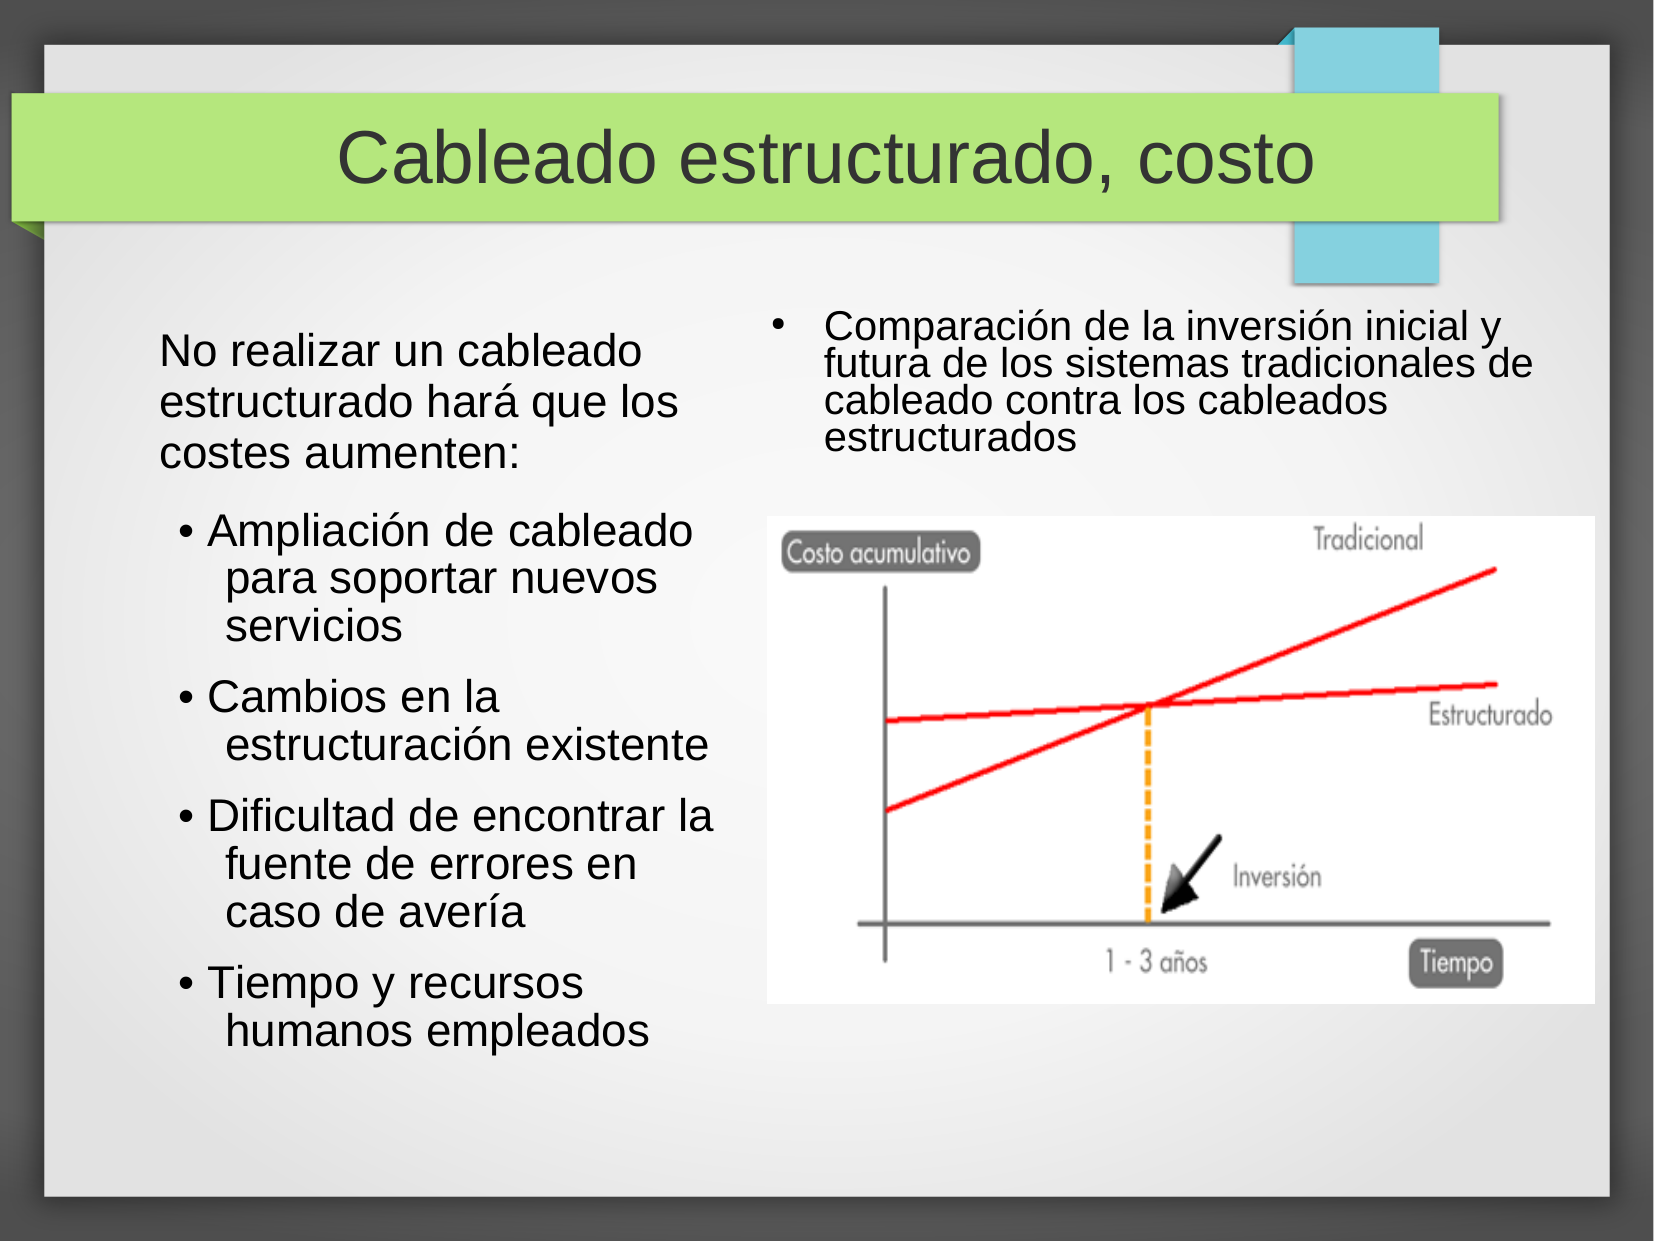

# Cableado estructurado, costo
Comparación de la inversión inicial y futura de los sistemas tradicionales de cableado contra los cableados estructurados
No realizar un cableado estructurado hará que los costes aumenten:
• Ampliación de cableado para soportar nuevos servicios
• Cambios en la estructuración existente
• Dificultad de encontrar la fuente de errores en caso de avería
• Tiempo y recursos humanos empleados